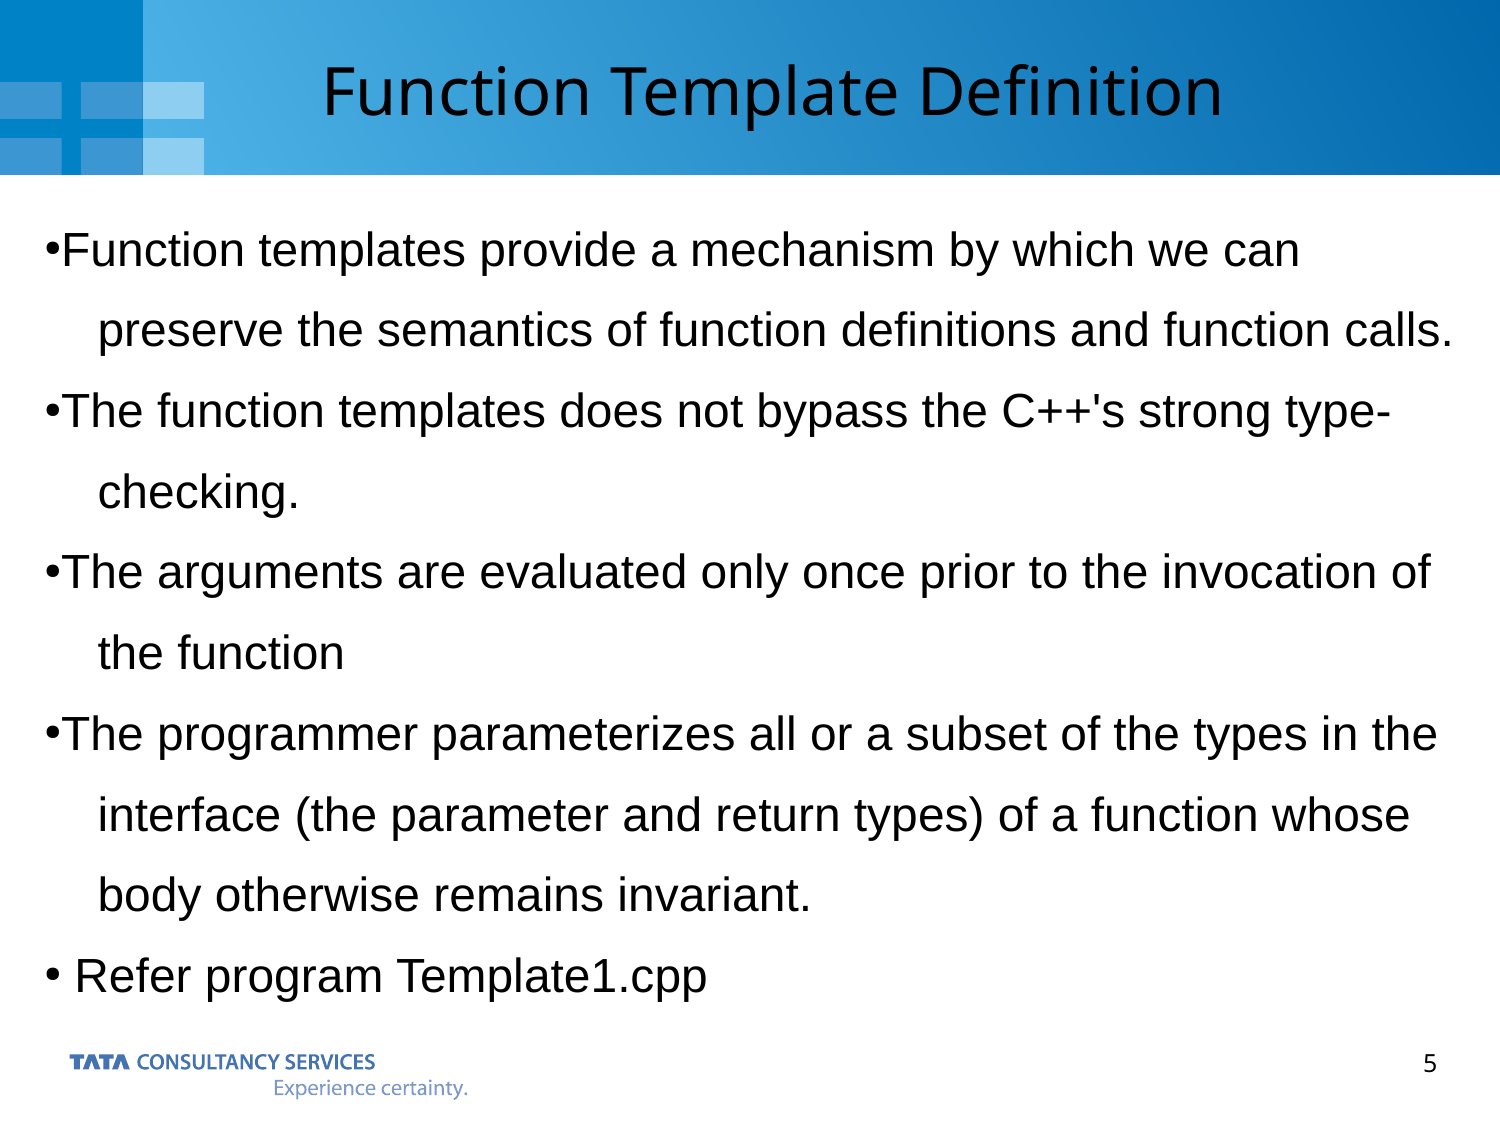

Function Template Definition
Function templates provide a mechanism by which we can preserve the semantics of function definitions and function calls.
The function templates does not bypass the C++'s strong type-checking.
The arguments are evaluated only once prior to the invocation of the function
The programmer parameterizes all or a subset of the types in the interface (the parameter and return types) of a function whose body otherwise remains invariant.
 Refer program Template1.cpp